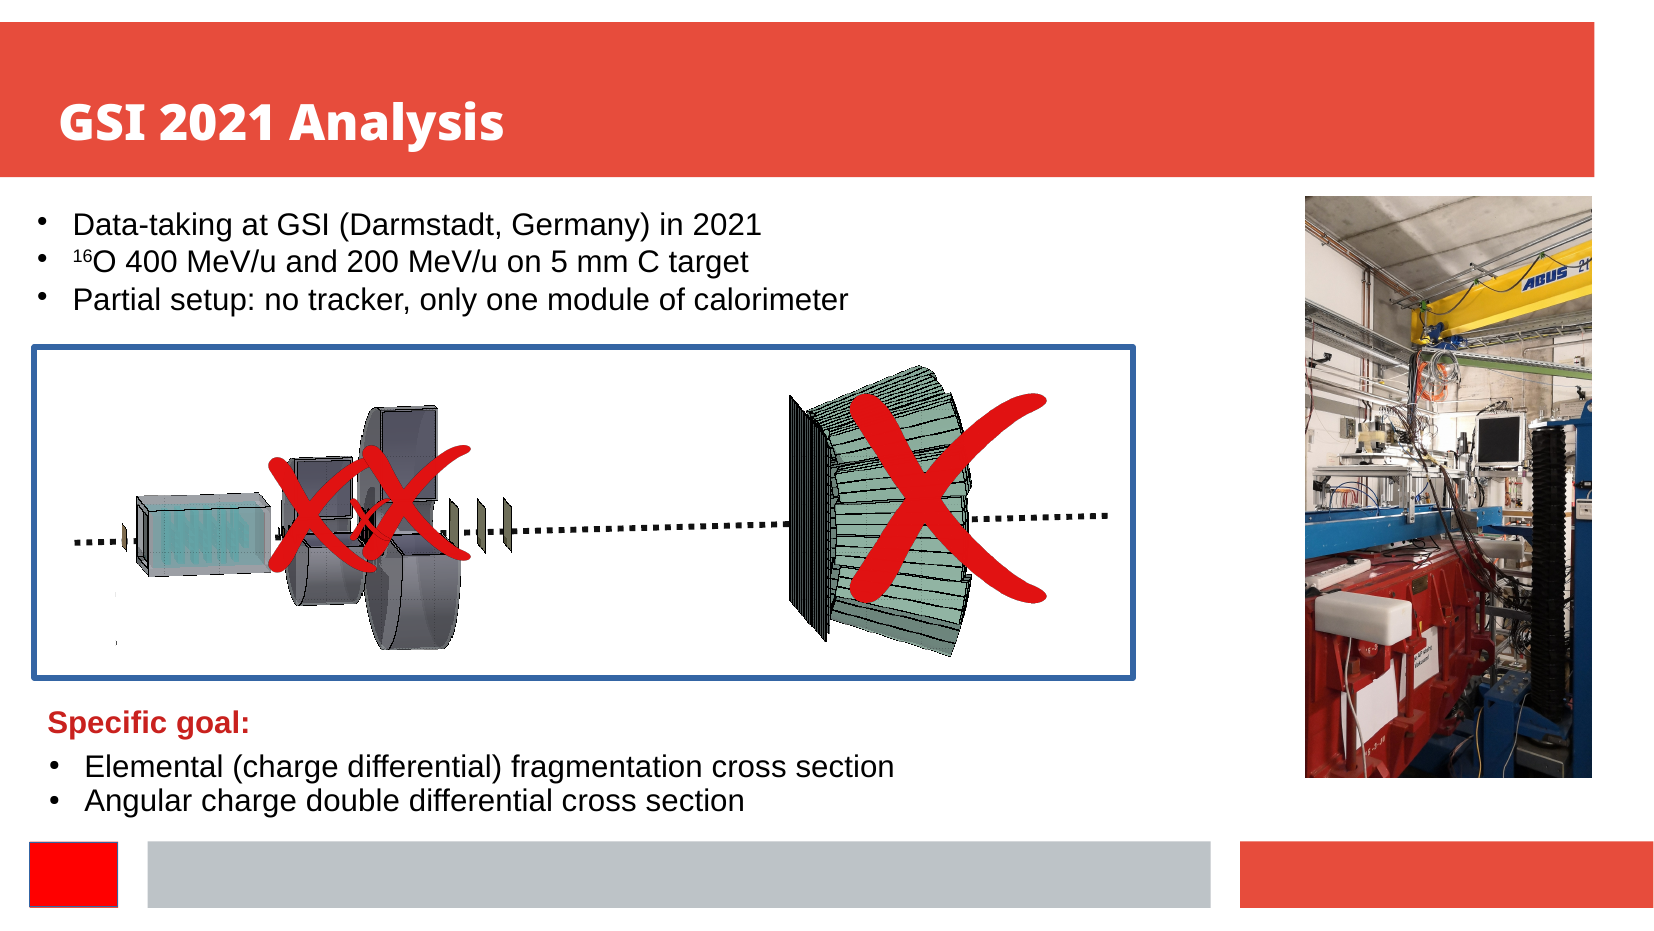

# GSI 2021 Analysis
Data-taking at GSI (Darmstadt, Germany) in 2021
16O 400 MeV/u and 200 MeV/u on 5 mm C target
Partial setup: no tracker, only one module of calorimeter
Specific goal:
Elemental (charge differential) fragmentation cross section
Angular charge double differential cross section
53